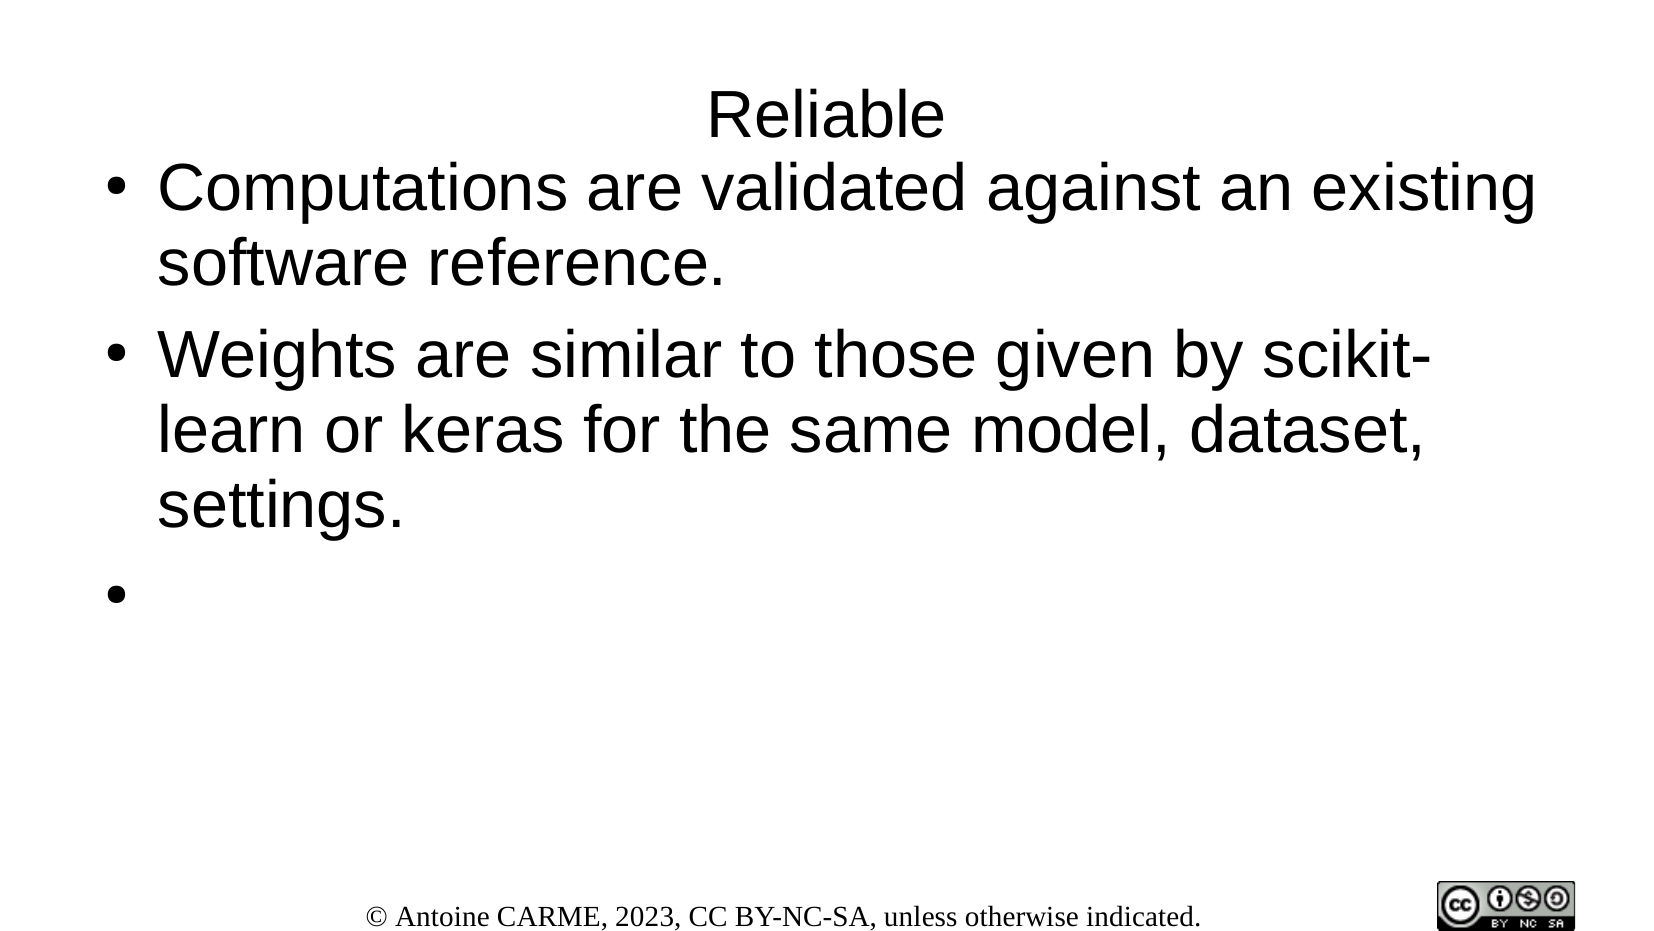

# Reliable
Computations are validated against an existing software reference.
Weights are similar to those given by scikit-learn or keras for the same model, dataset, settings.